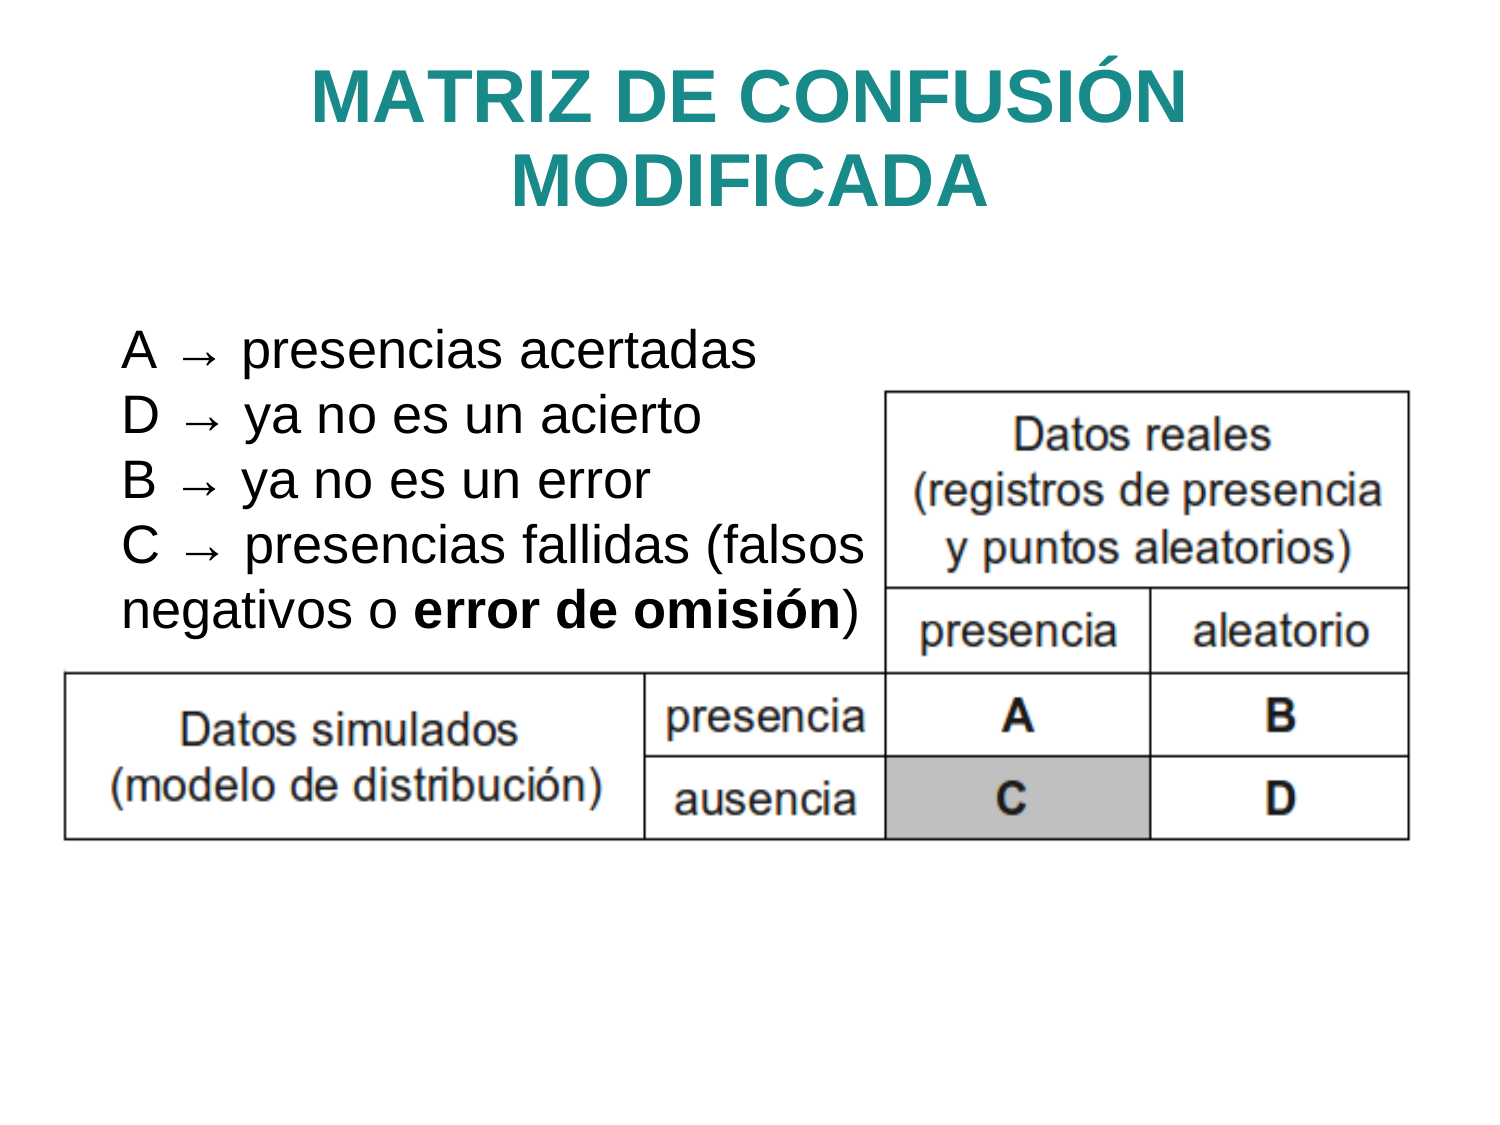

# MATRIZ DE CONFUSIÓN MODIFICADA
A → presencias acertadas
D → ya no es un acierto
B → ya no es un error
C → presencias fallidas (falsos negativos o error de omisión)